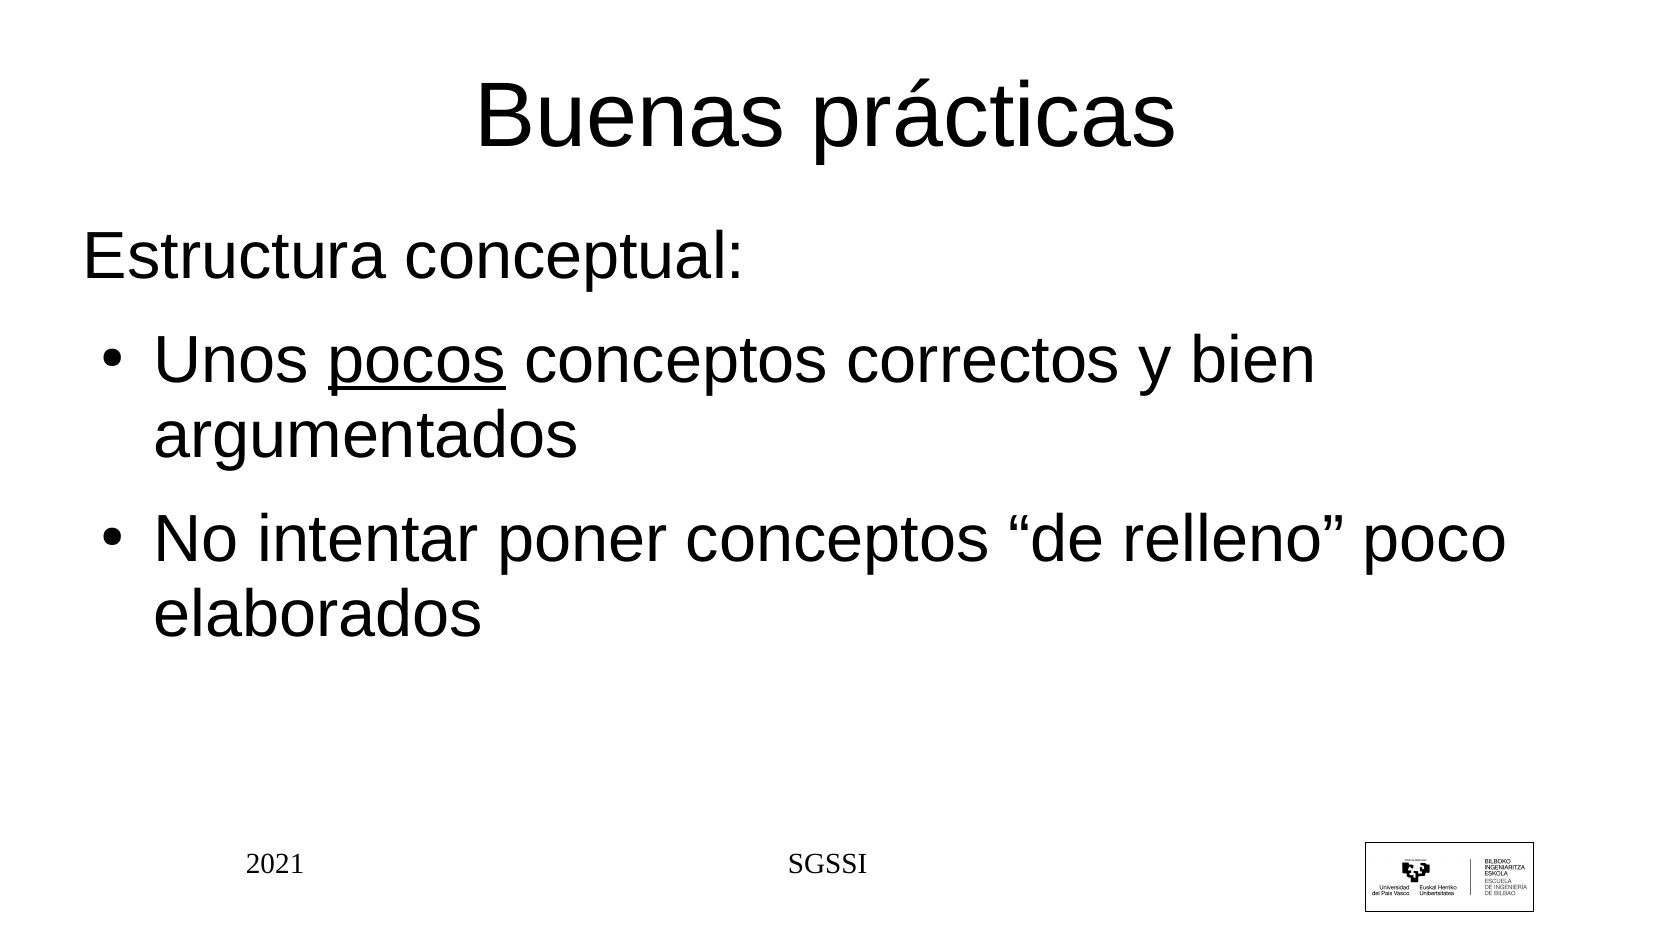

# Buenas prácticas
Estructura conceptual:
Unos pocos conceptos correctos y bien argumentados
No intentar poner conceptos “de relleno” poco elaborados